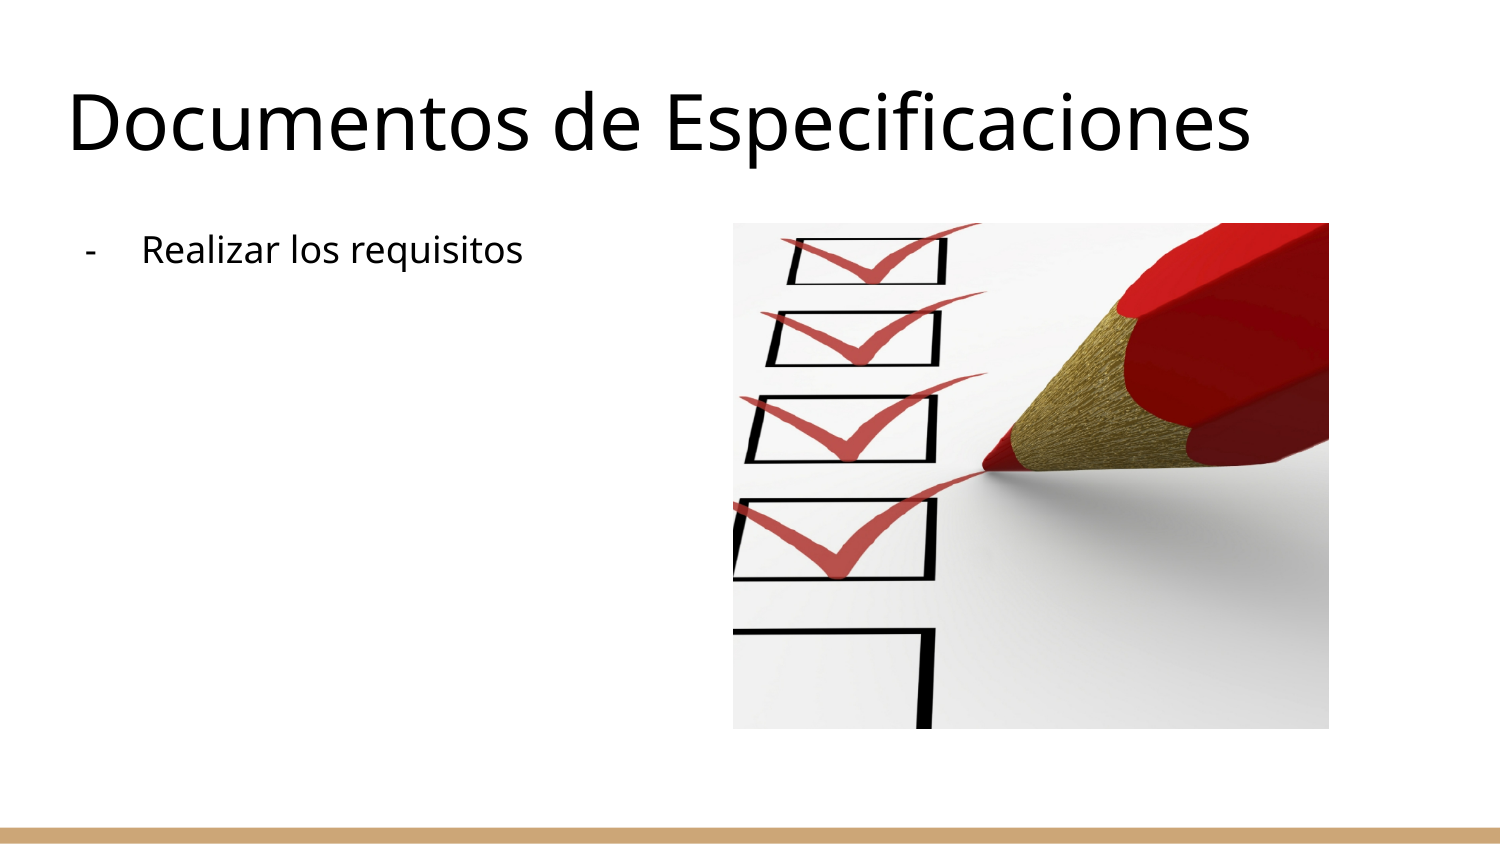

# Documentos de Especificaciones
Realizar los requisitos